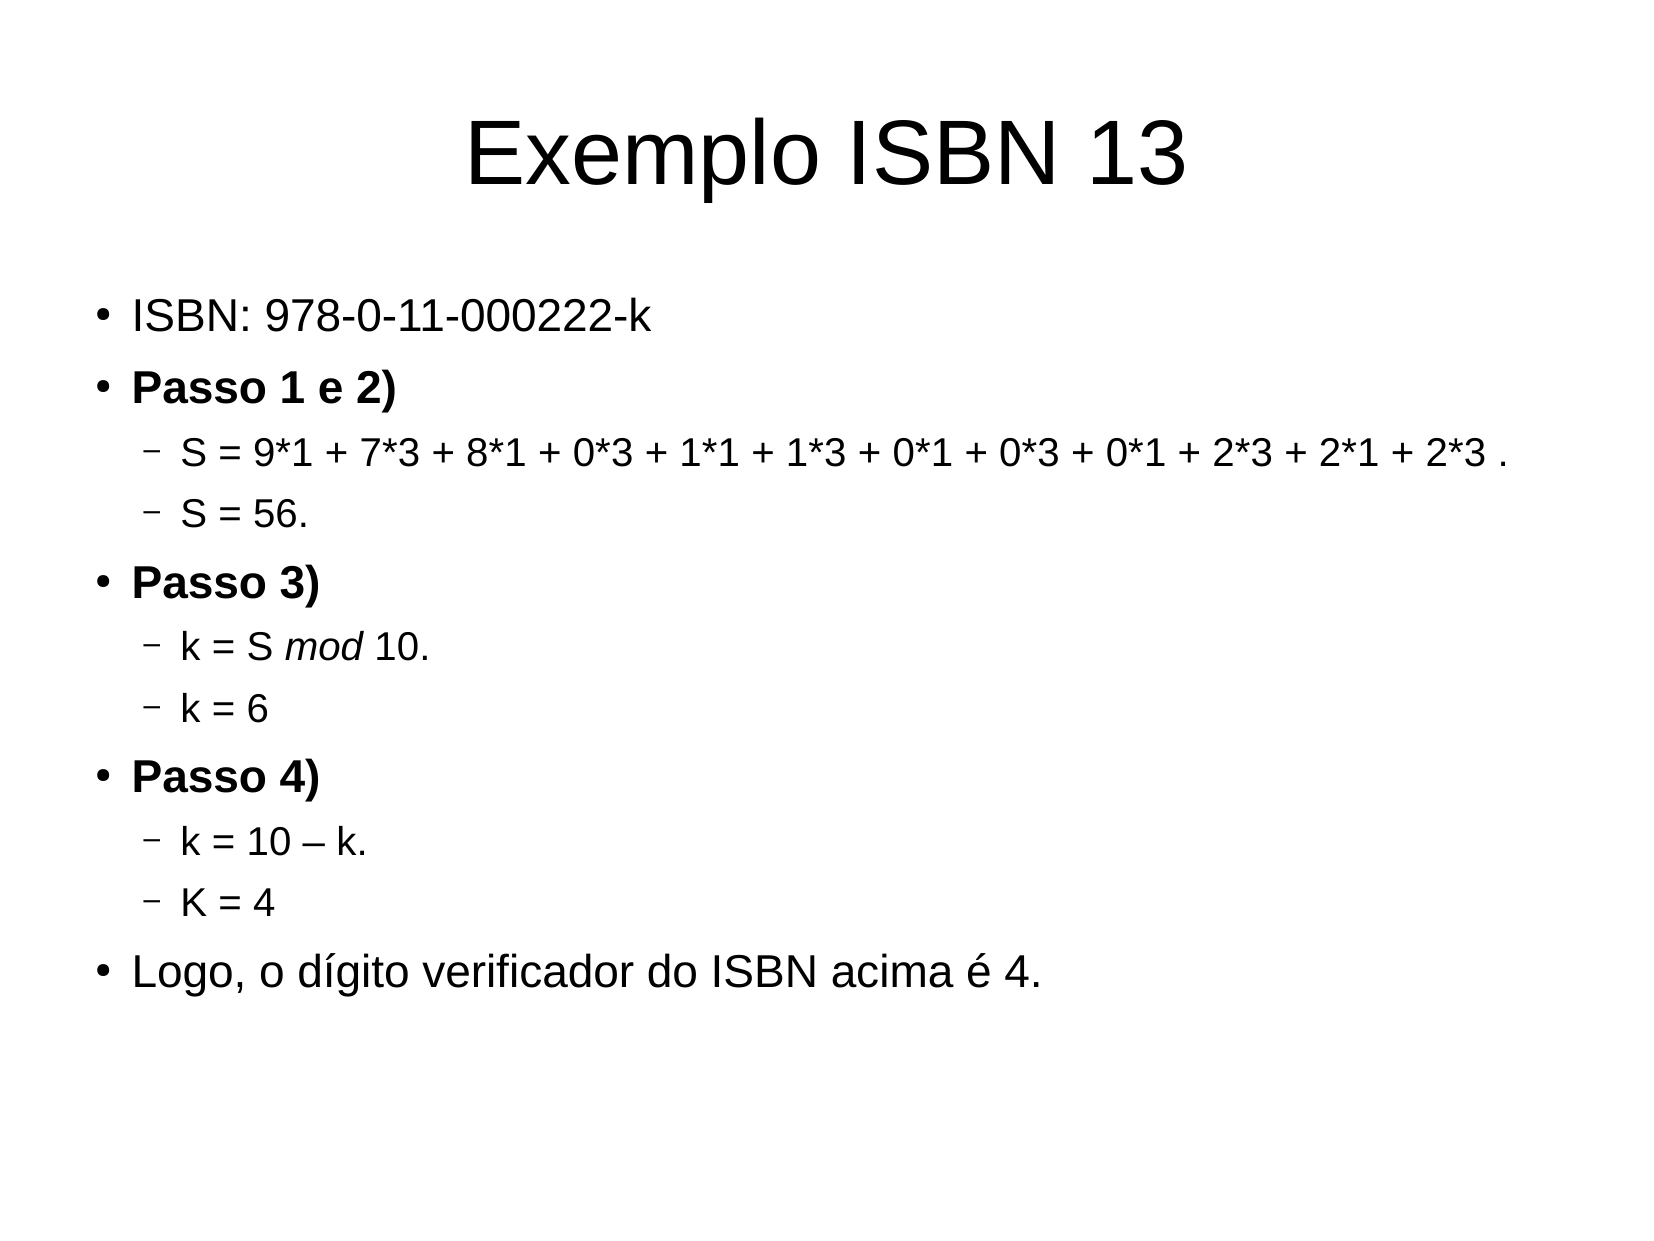

# Exemplo ISBN 13
ISBN: 978-0-11-000222-k
Passo 1 e 2)
S = 9*1 + 7*3 + 8*1 + 0*3 + 1*1 + 1*3 + 0*1 + 0*3 + 0*1 + 2*3 + 2*1 + 2*3 .
S = 56.
Passo 3)
k = S mod 10.
k = 6
Passo 4)
k = 10 – k.
K = 4
Logo, o dígito verificador do ISBN acima é 4.